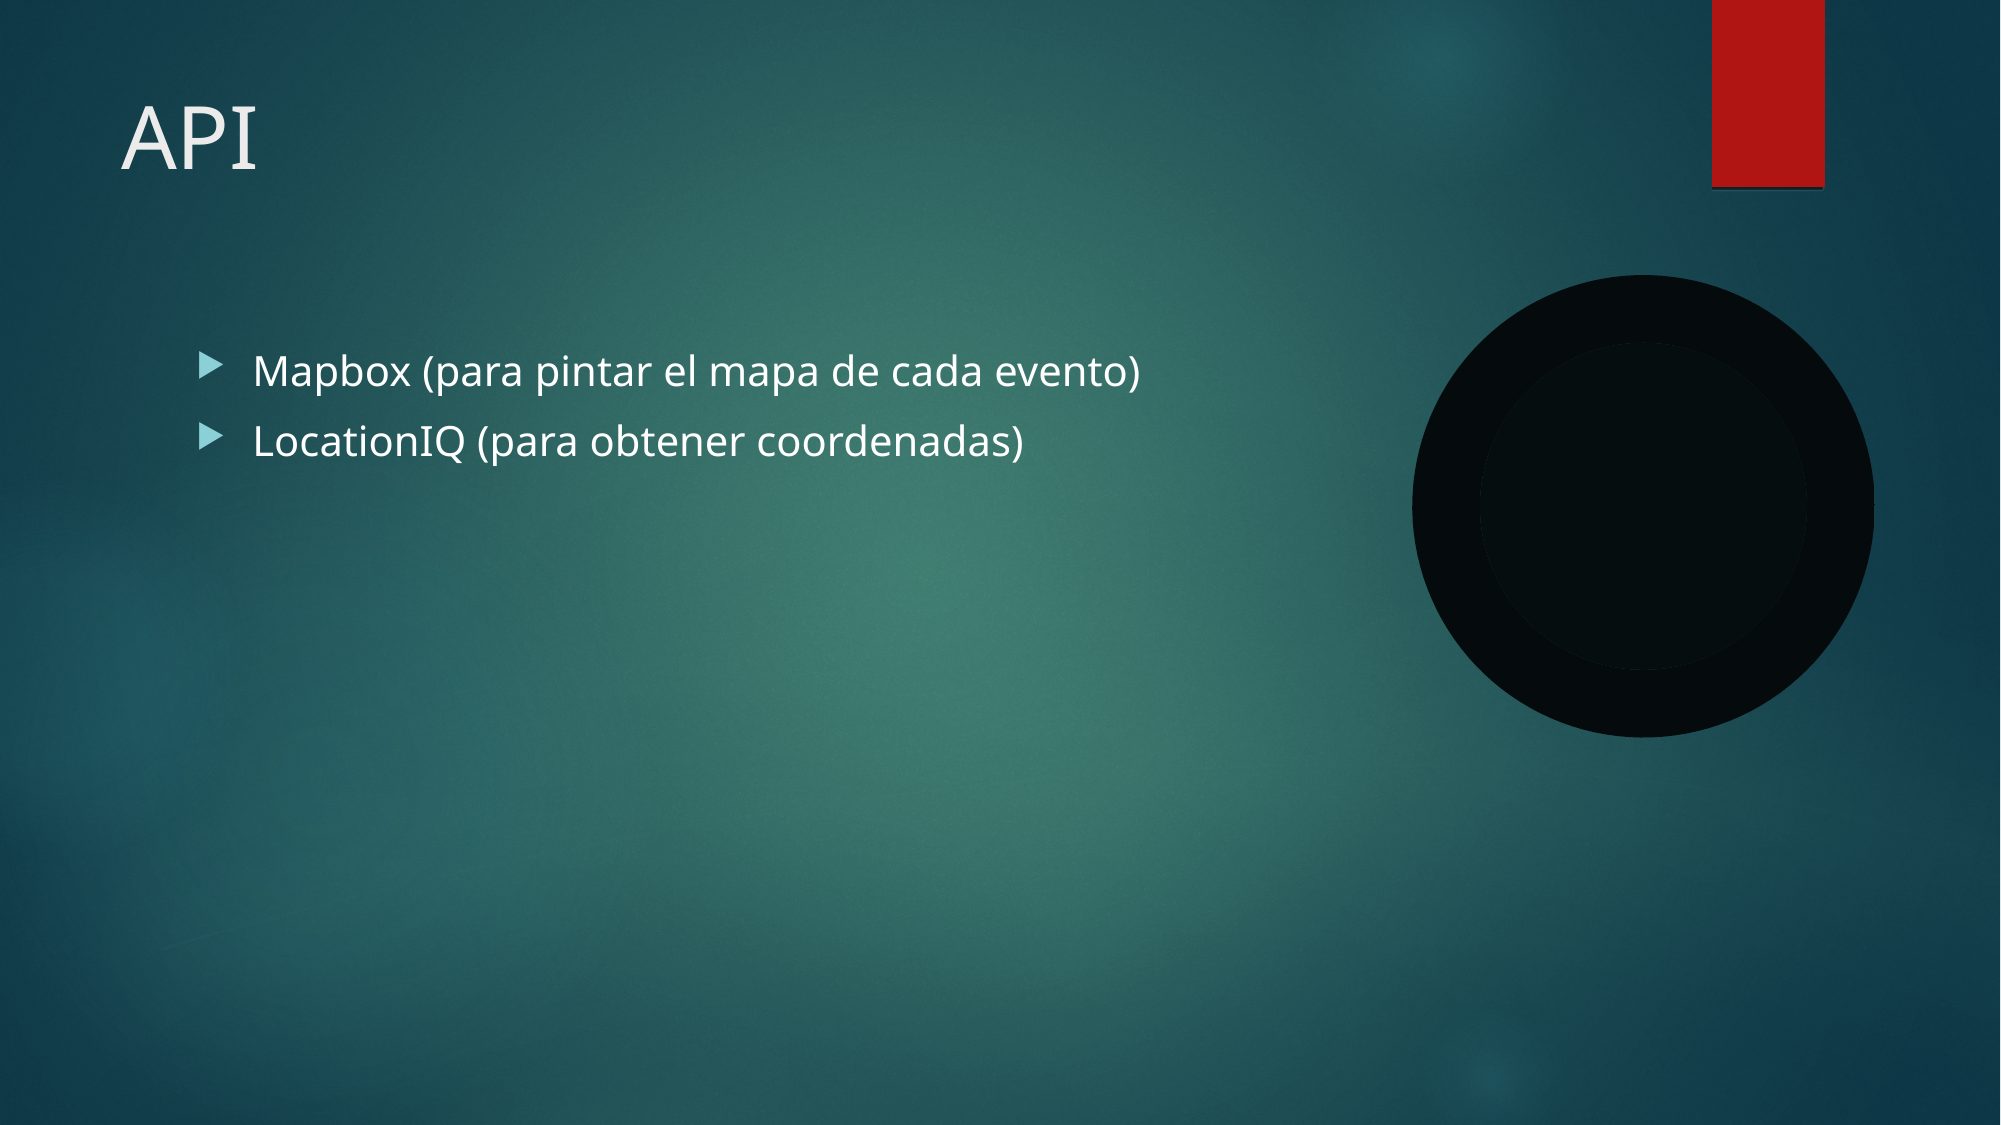

# API
Mapbox (para pintar el mapa de cada evento)
LocationIQ (para obtener coordenadas)